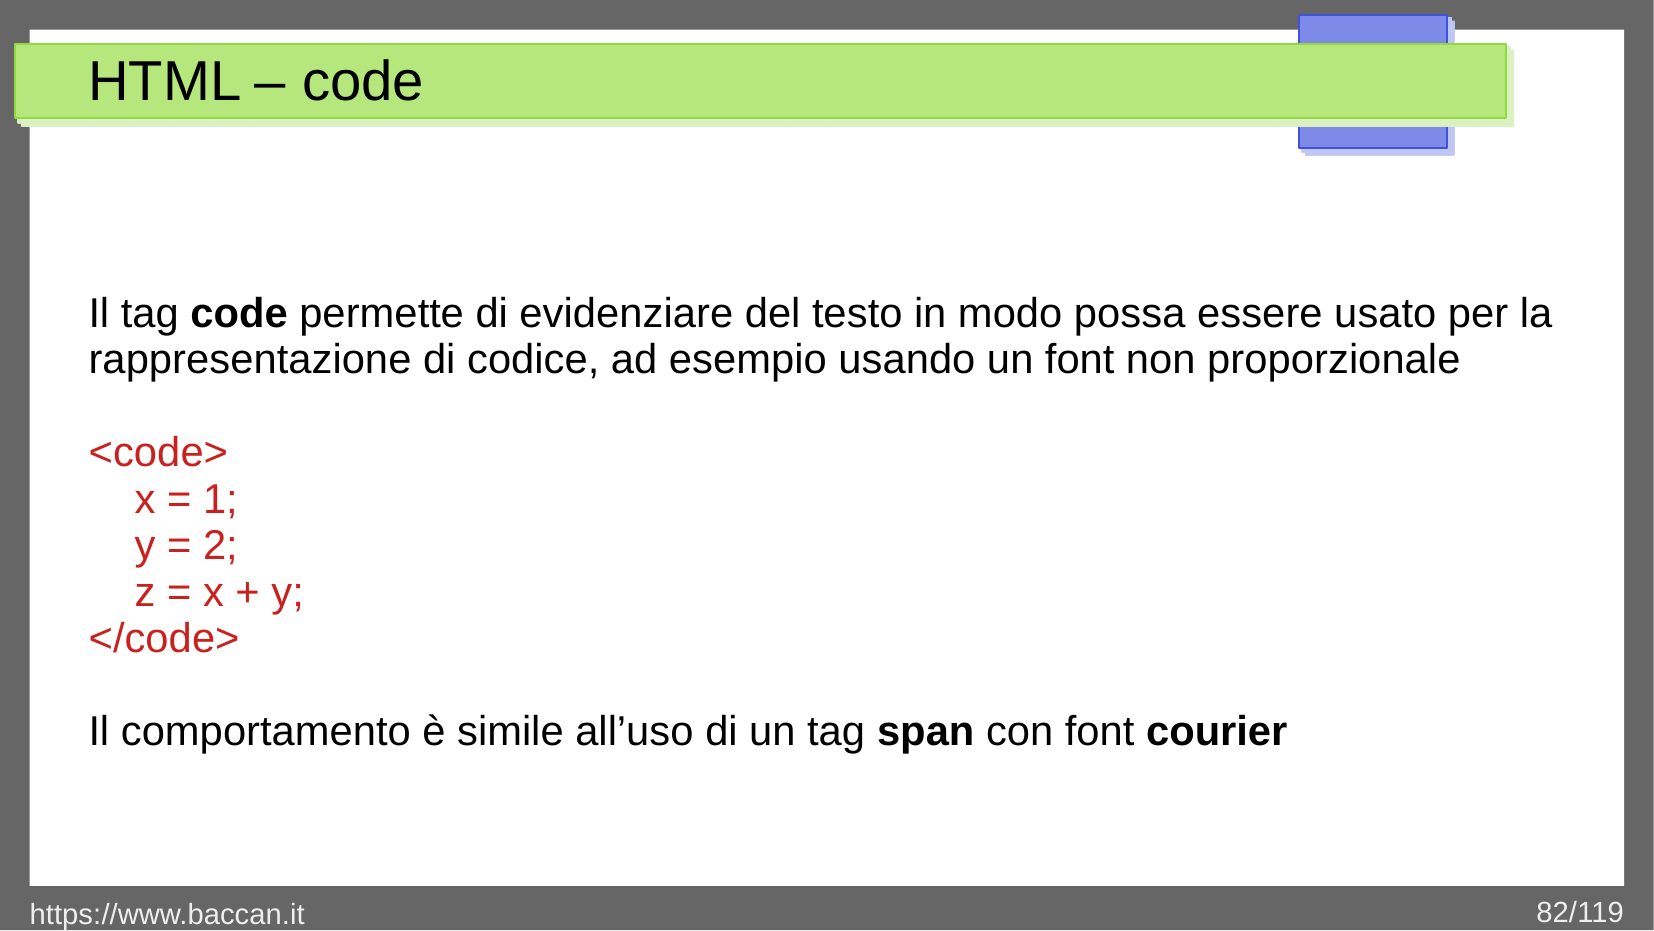

# HTML – code
Il tag code permette di evidenziare del testo in modo possa essere usato per la rappresentazione di codice, ad esempio usando un font non proporzionale
<code>
 x = 1;
 y = 2;
 z = x + y;
</code>
Il comportamento è simile all’uso di un tag span con font courier
82
https://www.baccan.it